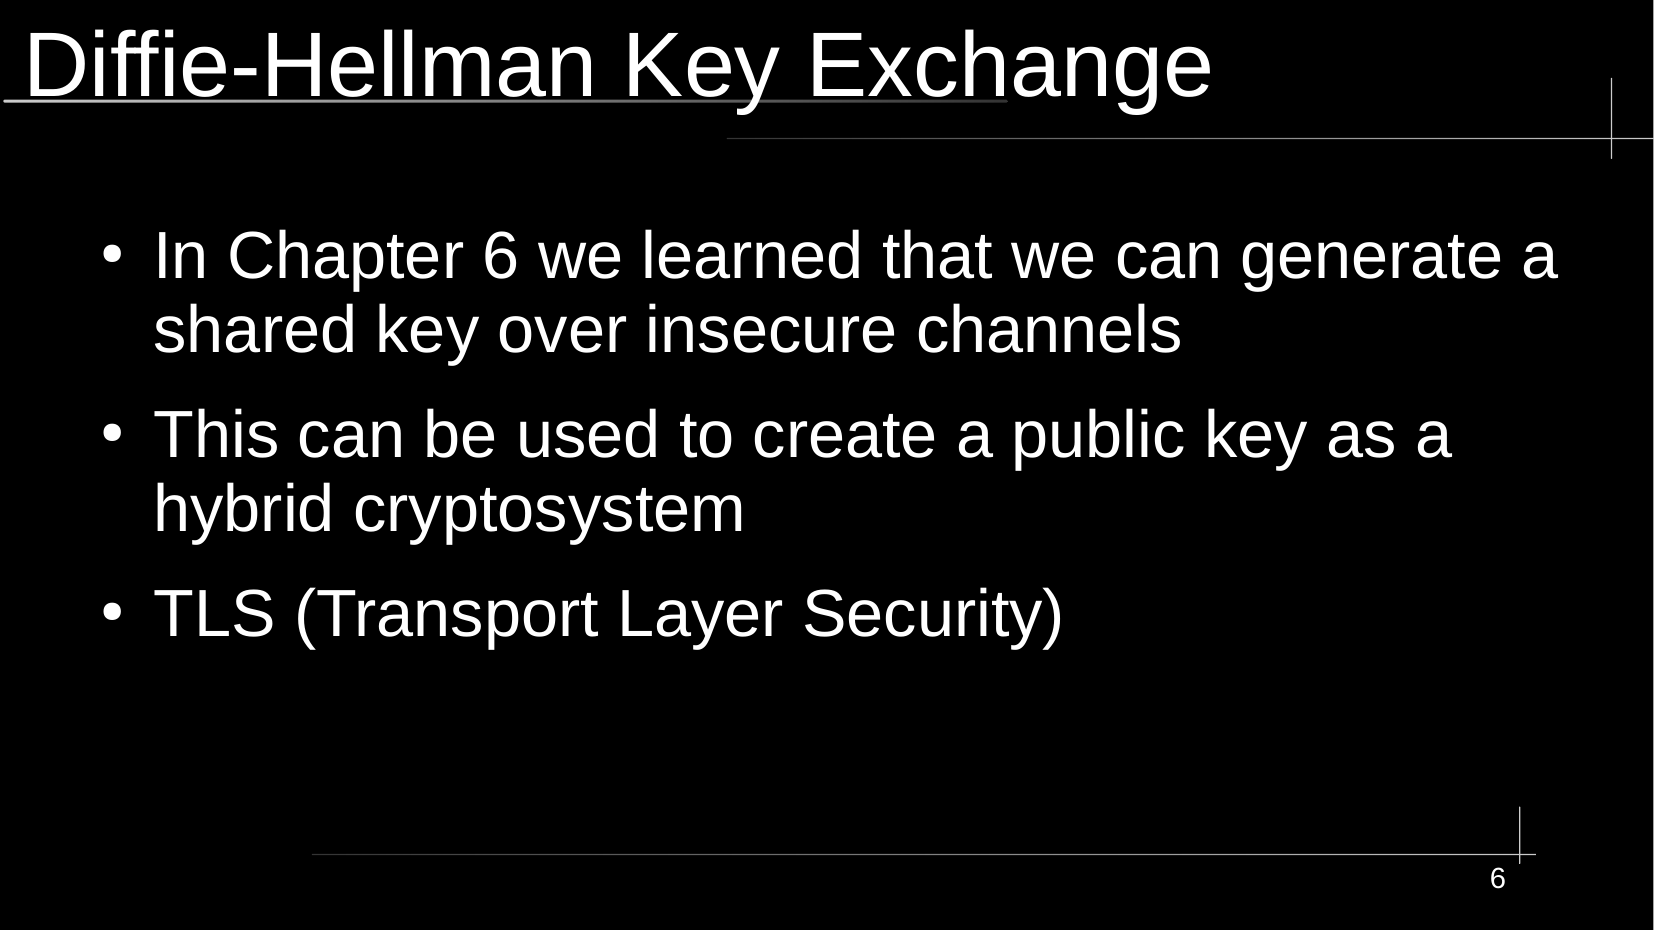

# Diffie-Hellman Key Exchange
In Chapter 6 we learned that we can generate a shared key over insecure channels
This can be used to create a public key as a hybrid cryptosystem
TLS (Transport Layer Security)
6